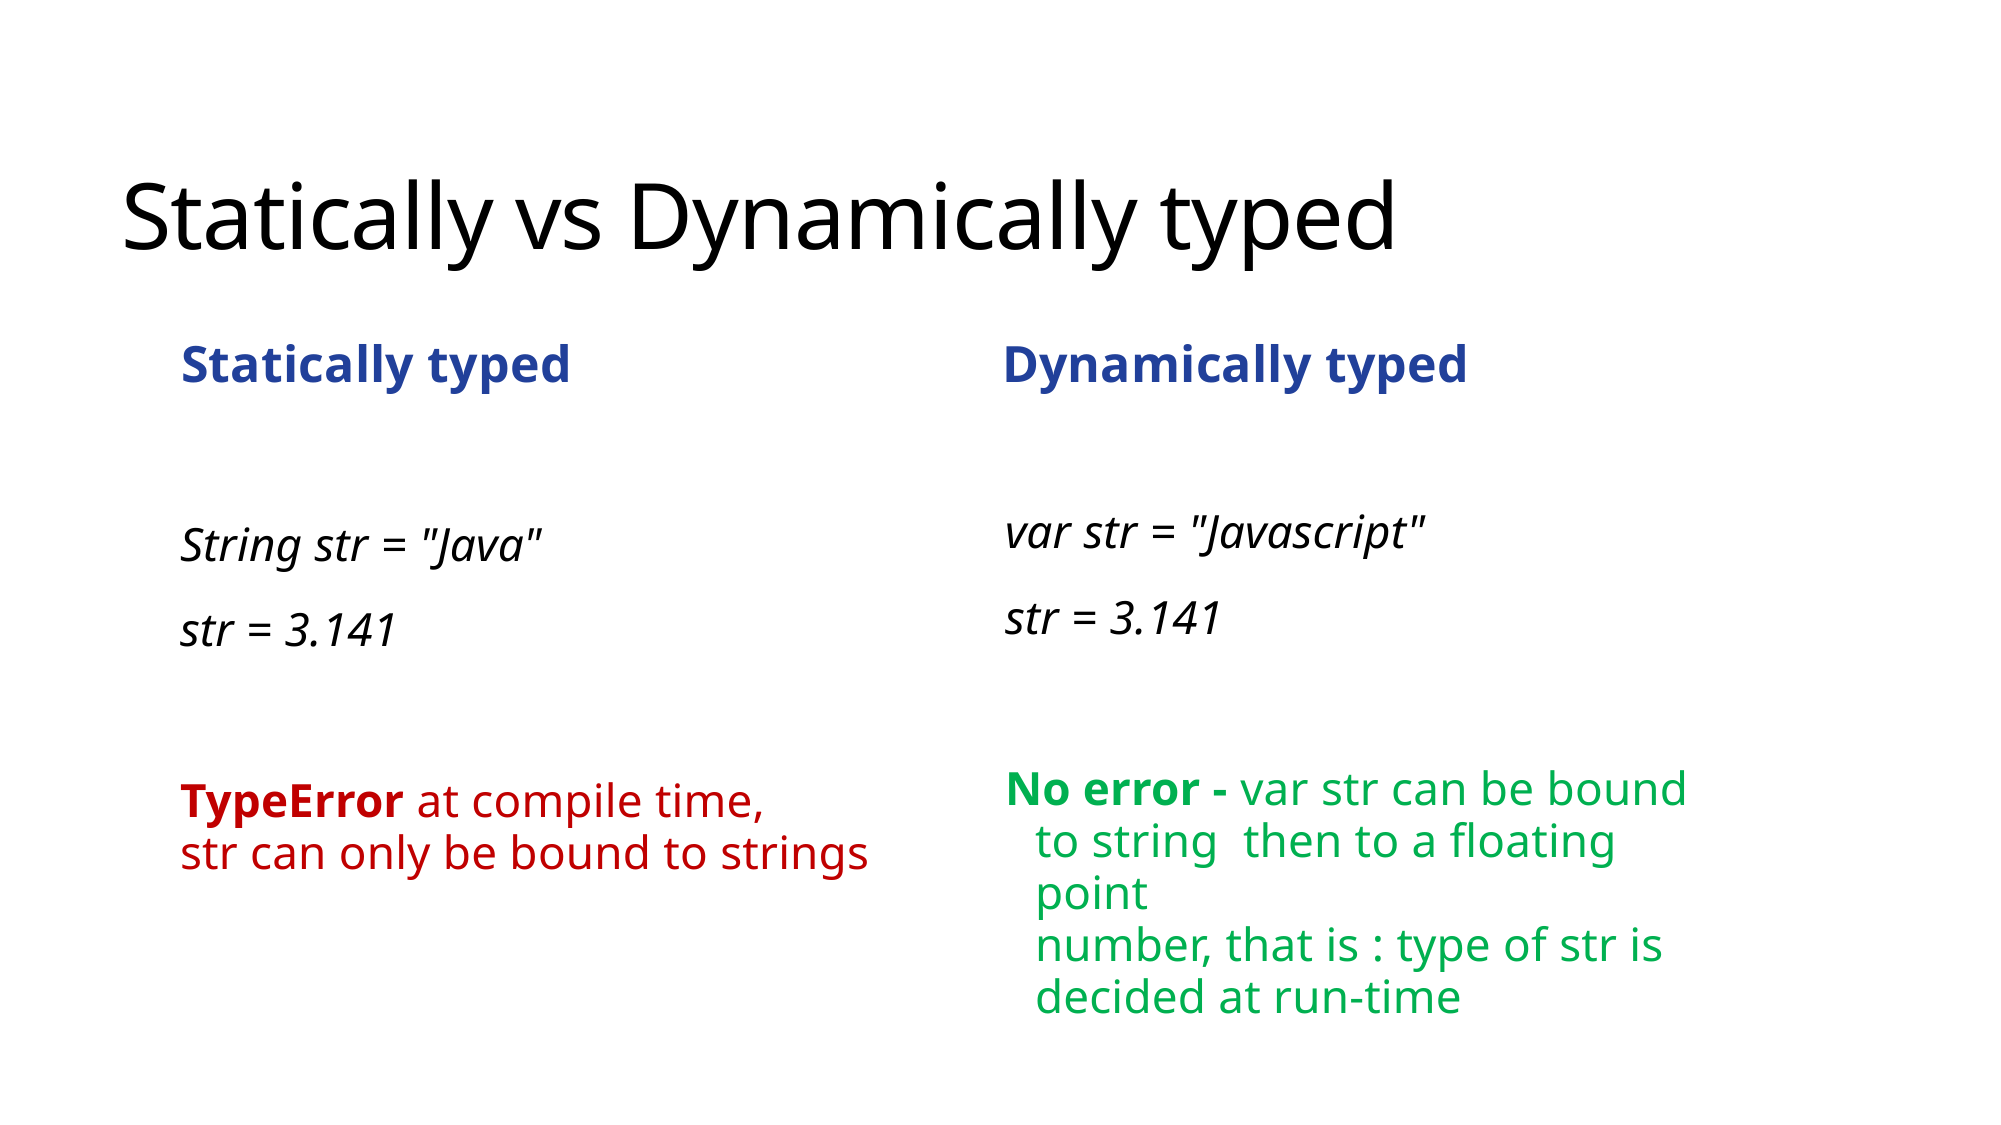

# Statically vs Dynamically typed
Statically typed
Dynamically typed
var str = "Javascript"
str = 3.141
No error - var str can be bound to string then to a floating point
number, that is : type of str is decided at run-time
String str = "Java"
str = 3.141
TypeError at compile time,
str can only be bound to strings